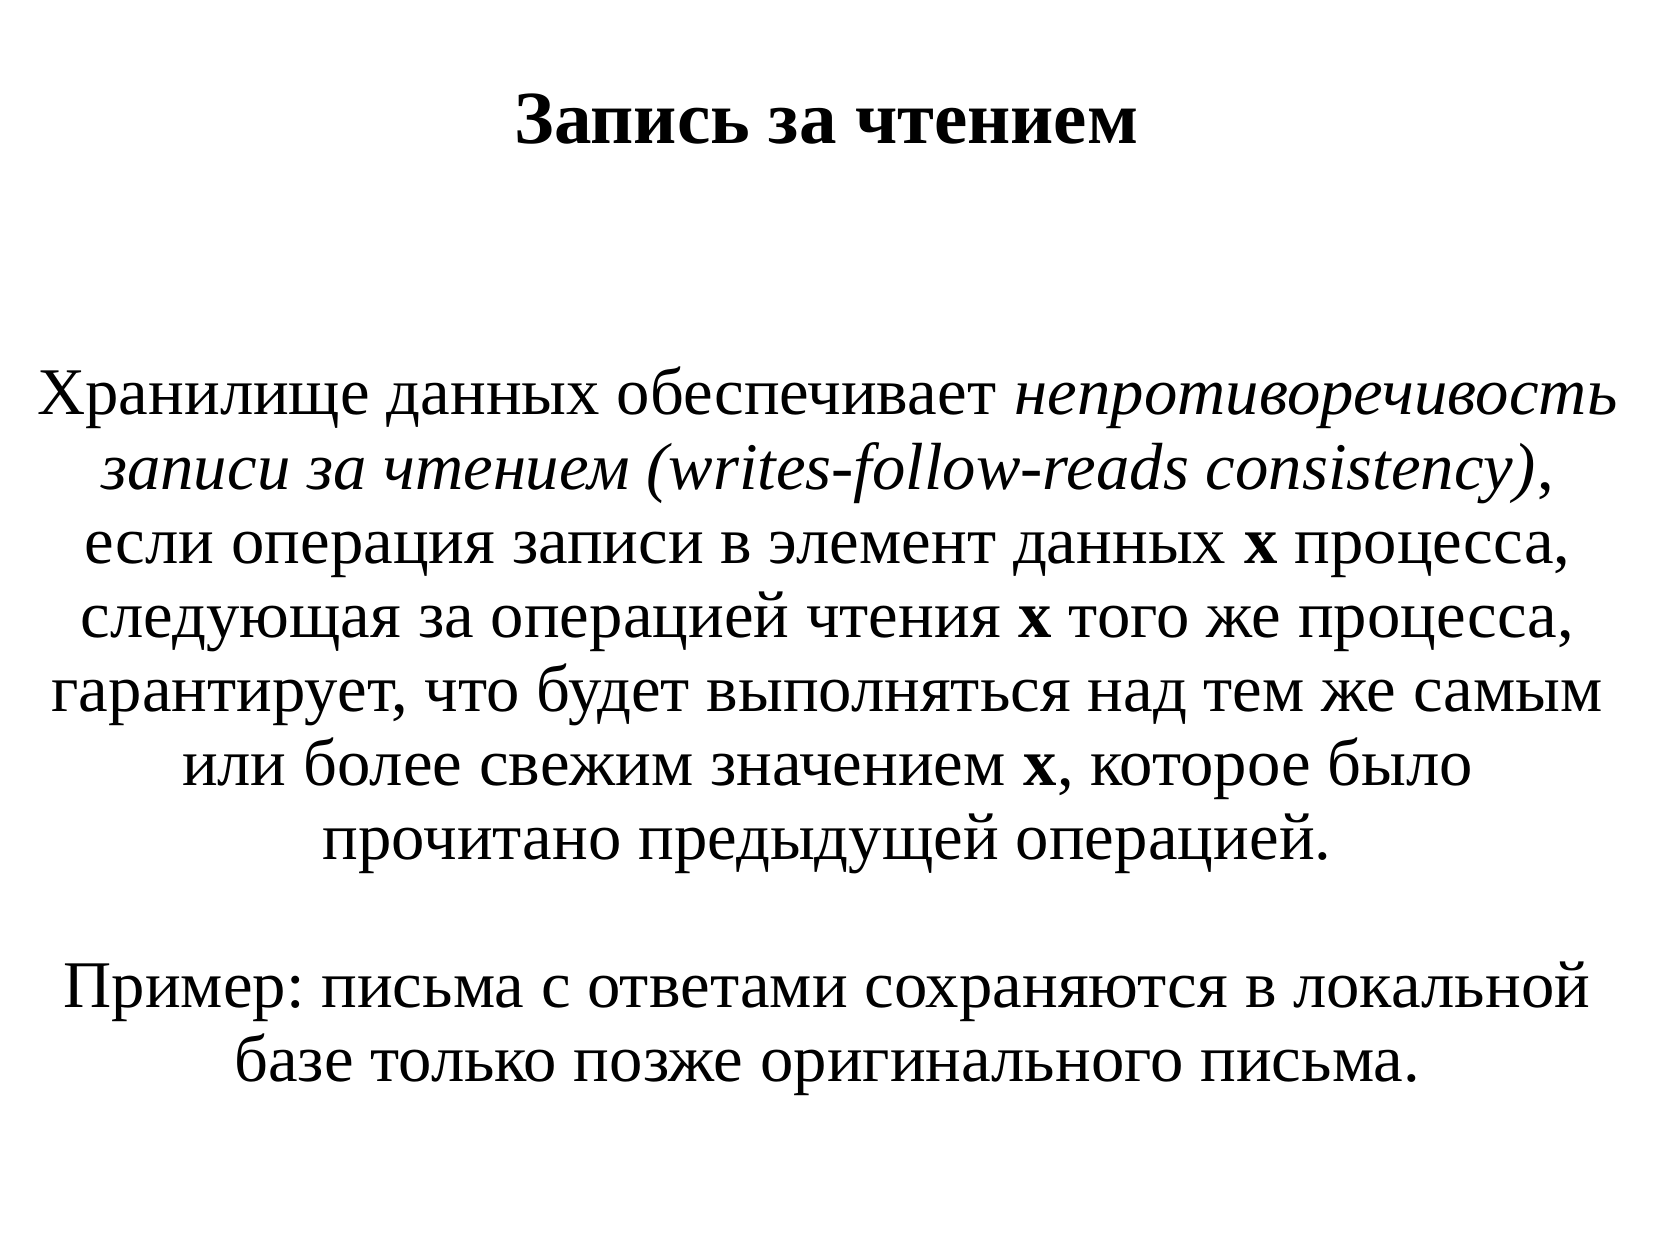

# Запись за чтением
Хранилище данных обеспечивает непротиворечивость записи за чтением (writes-follow-reads consistency), если операция записи в элемент данных x процесса, следующая за операцией чтения x того же процесса, гарантирует, что будет выполняться над тем же самым или более свежим значением x, которое было прочитано предыдущей операцией.
Пример: письма с ответами сохраняются в локальной базе только позже оригинального письма.